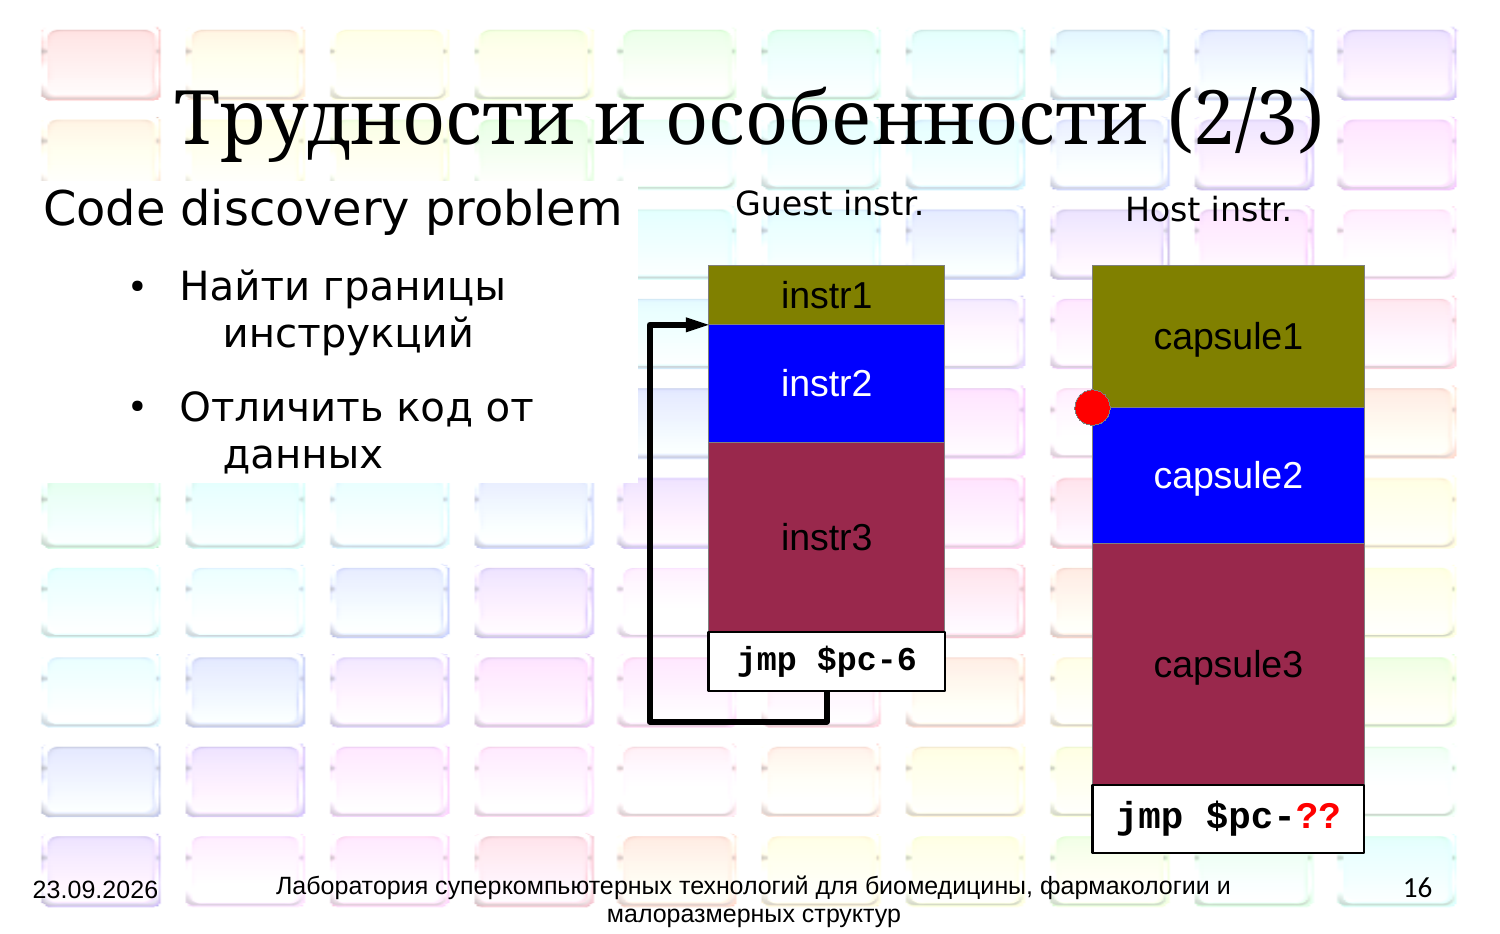

# Трудности и особенности (2/3)
Guest instr.
Code discovery problem
Найти границы инструкций
Отличить код от данных
Host instr.
instr1
capsule1
instr2
capsule2
instr3
capsule3
jmp $pc-6
jmp $pc-??
Лаборатория суперкомпьютерных технологий для биомедицины, фармакологии и малоразмерных структур